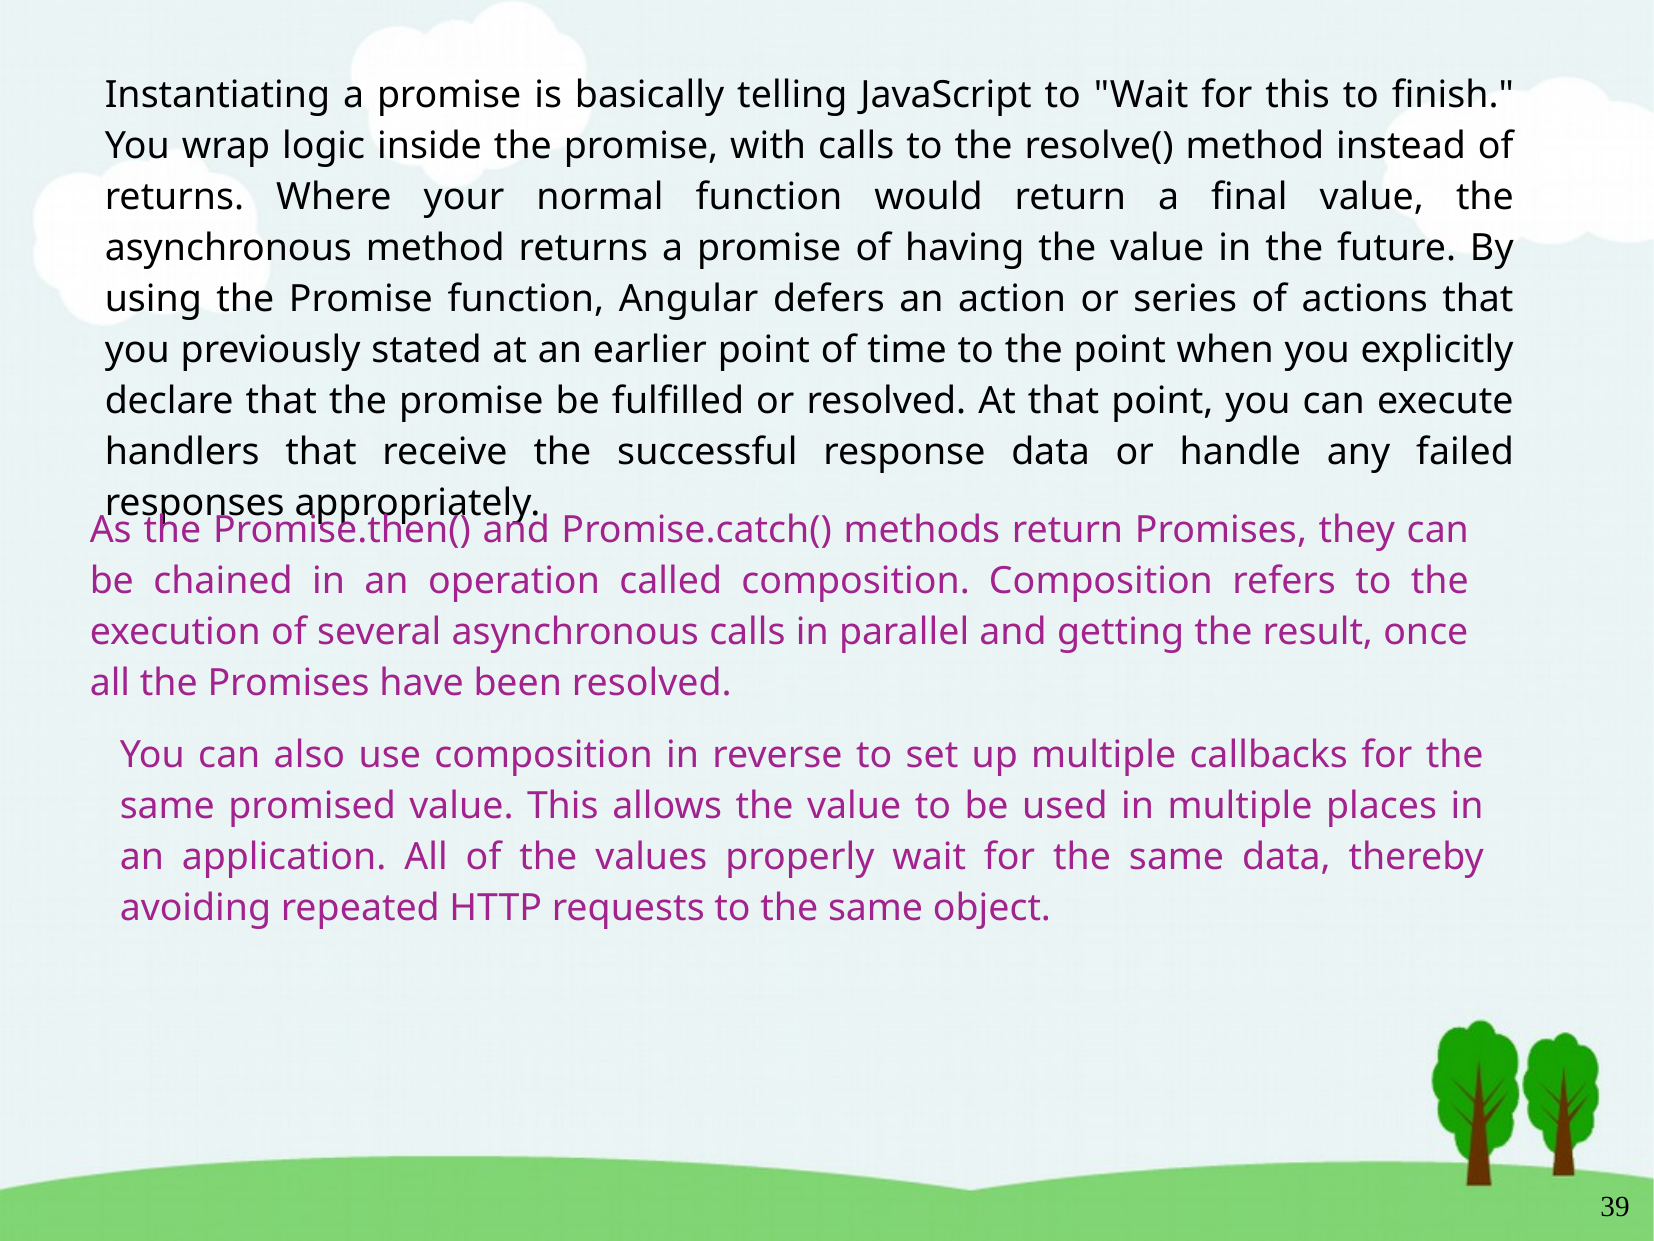

Instantiating a promise is basically telling JavaScript to "Wait for this to finish." You wrap logic inside the promise, with calls to the resolve() method instead of returns. Where your normal function would return a final value, the asynchronous method returns a promise of having the value in the future. By using the Promise function, Angular defers an action or series of actions that you previously stated at an earlier point of time to the point when you explicitly declare that the promise be fulfilled or resolved. At that point, you can execute handlers that receive the successful response data or handle any failed responses appropriately.
As the Promise.then() and Promise.catch() methods return Promises, they can be chained in an operation called composition. Composition refers to the execution of several asynchronous calls in parallel and getting the result, once all the Promises have been resolved.
You can also use composition in reverse to set up multiple callbacks for the same promised value. This allows the value to be used in multiple places in an application. All of the values properly wait for the same data, thereby avoiding repeated HTTP requests to the same object.
39